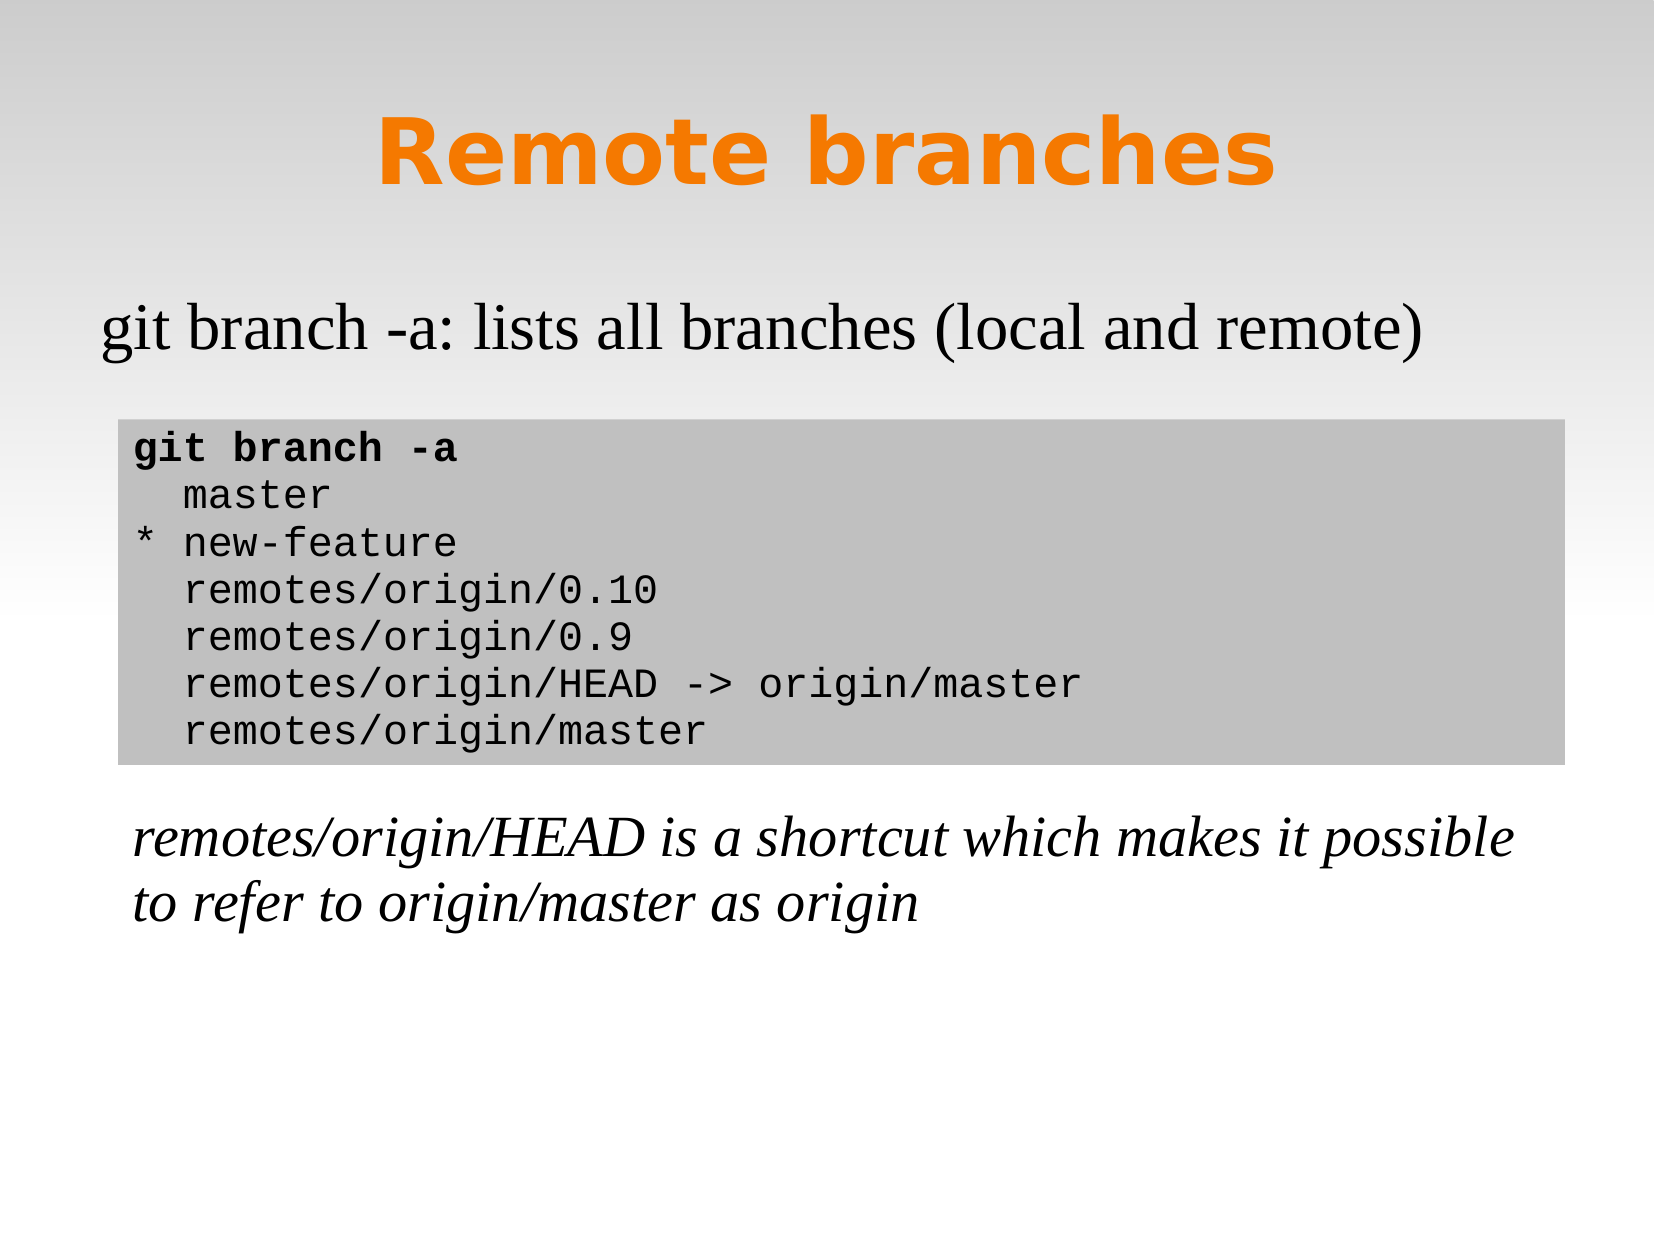

# Remote branches
git branch -a: lists all branches (local and remote)
git branch -a
 master
* new-feature
 remotes/origin/0.10
 remotes/origin/0.9
 remotes/origin/HEAD -> origin/master
 remotes/origin/master
remotes/origin/HEAD is a shortcut which makes it possible to refer to origin/master as origin